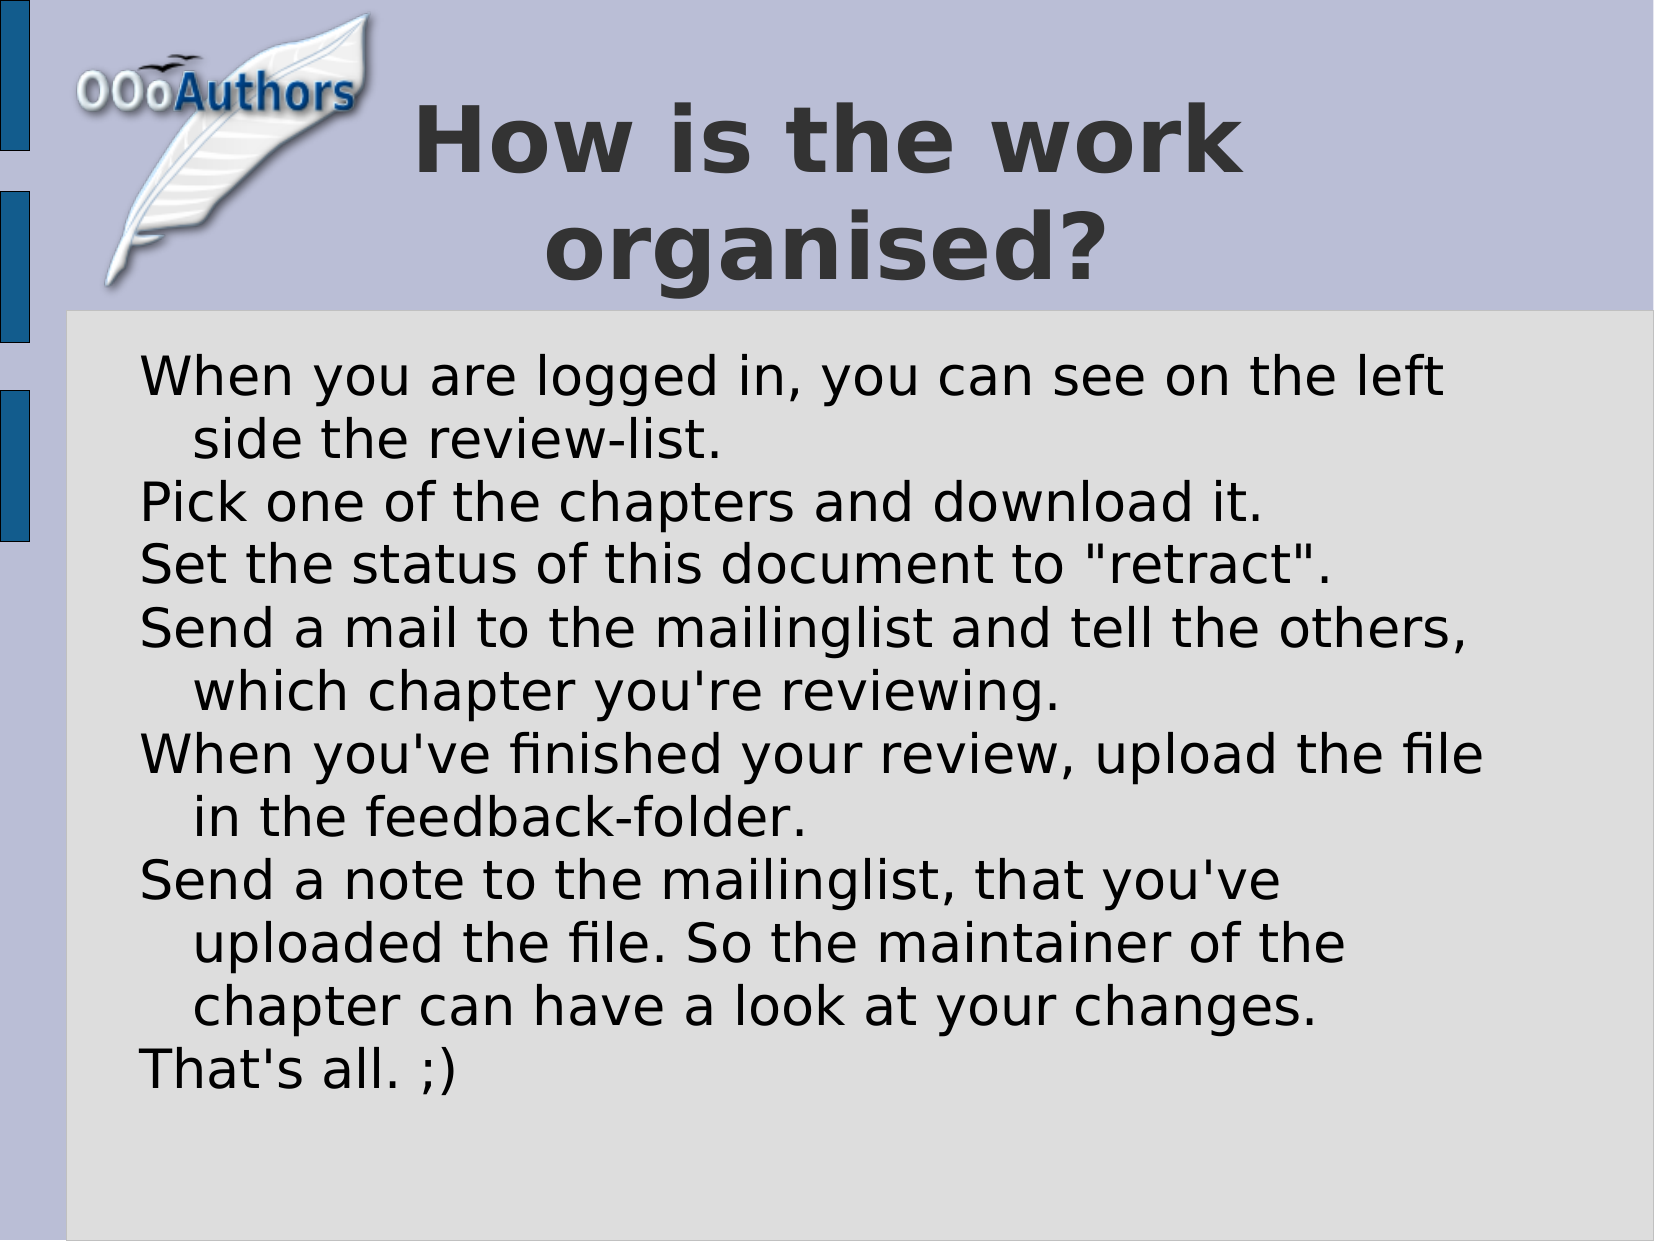

# How is the work organised?
When you are logged in, you can see on the left side the review-list.
Pick one of the chapters and download it.
Set the status of this document to "retract".
Send a mail to the mailinglist and tell the others, which chapter you're reviewing.
When you've finished your review, upload the file in the feedback-folder.
Send a note to the mailinglist, that you've uploaded the file. So the maintainer of the chapter can have a look at your changes.
That's all. ;)